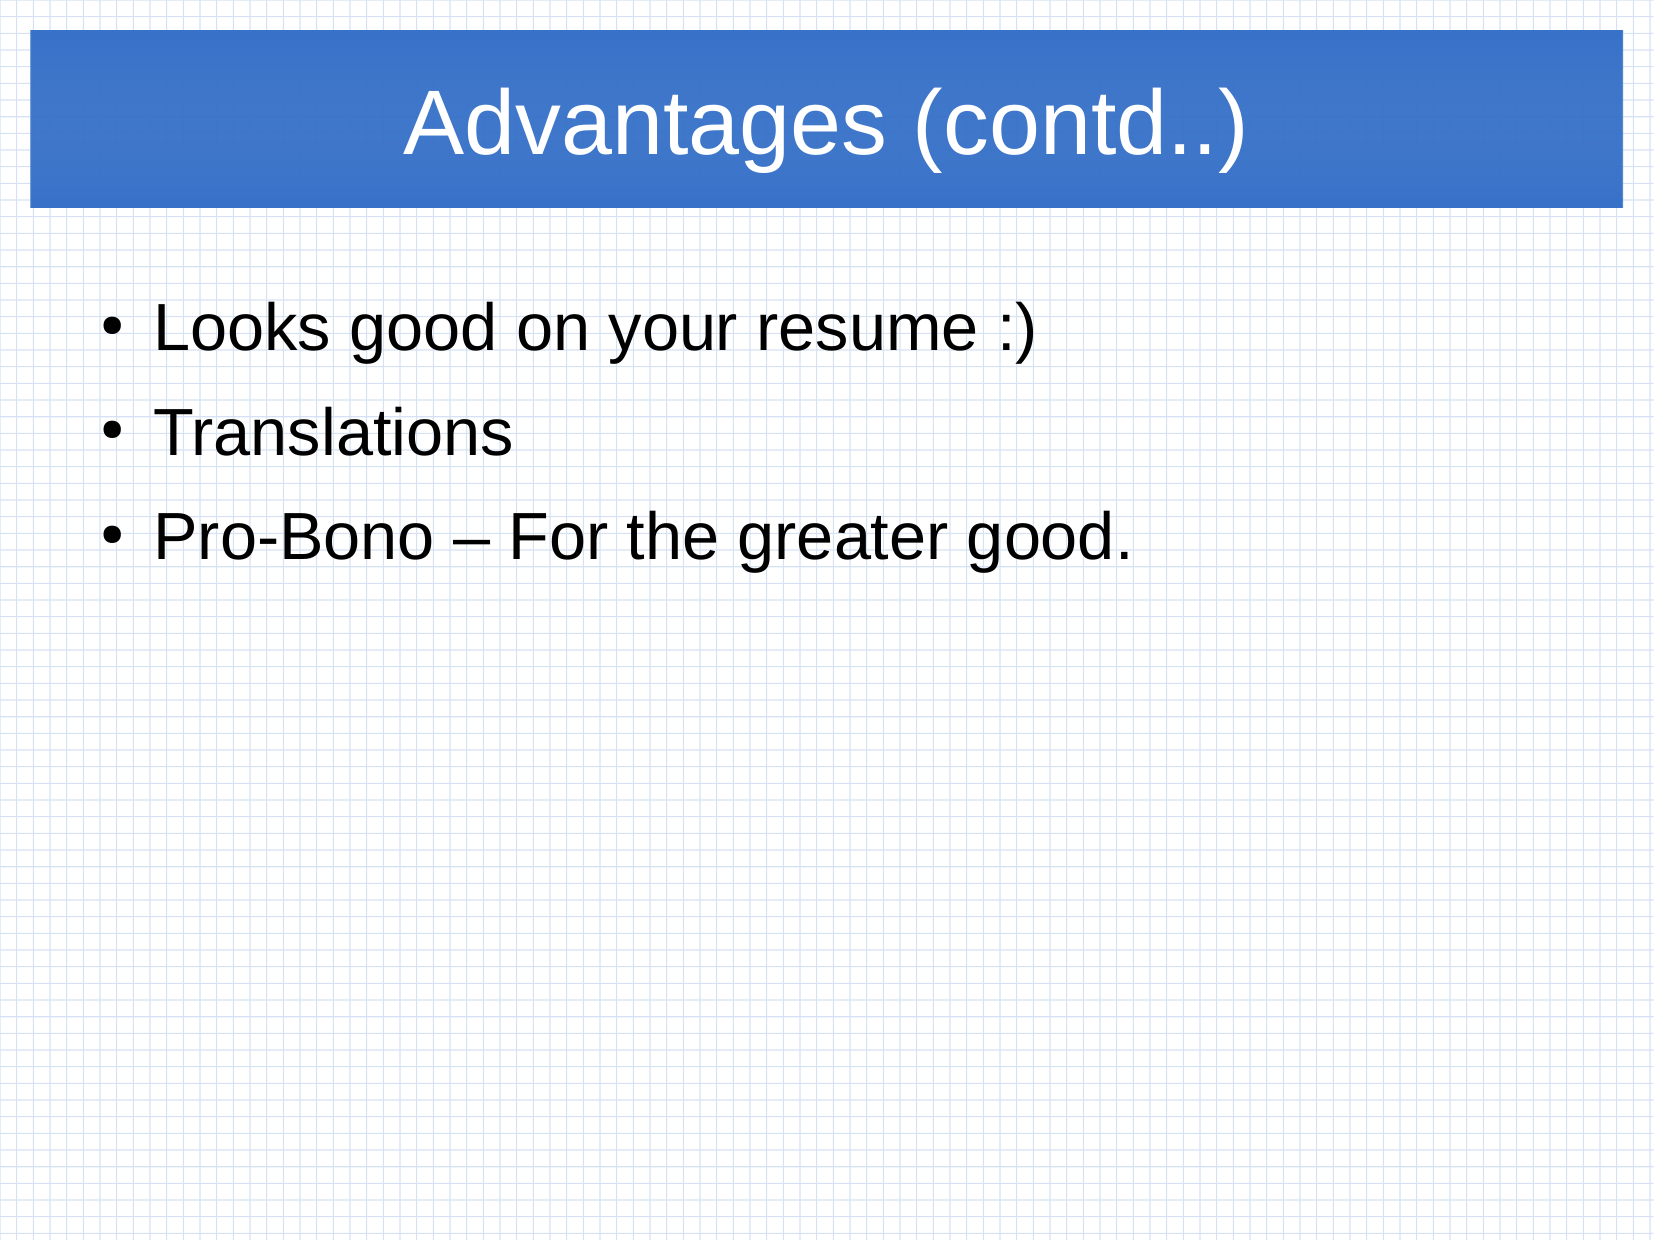

# Advantages (contd..)
Looks good on your resume :)
Translations
Pro-Bono – For the greater good.